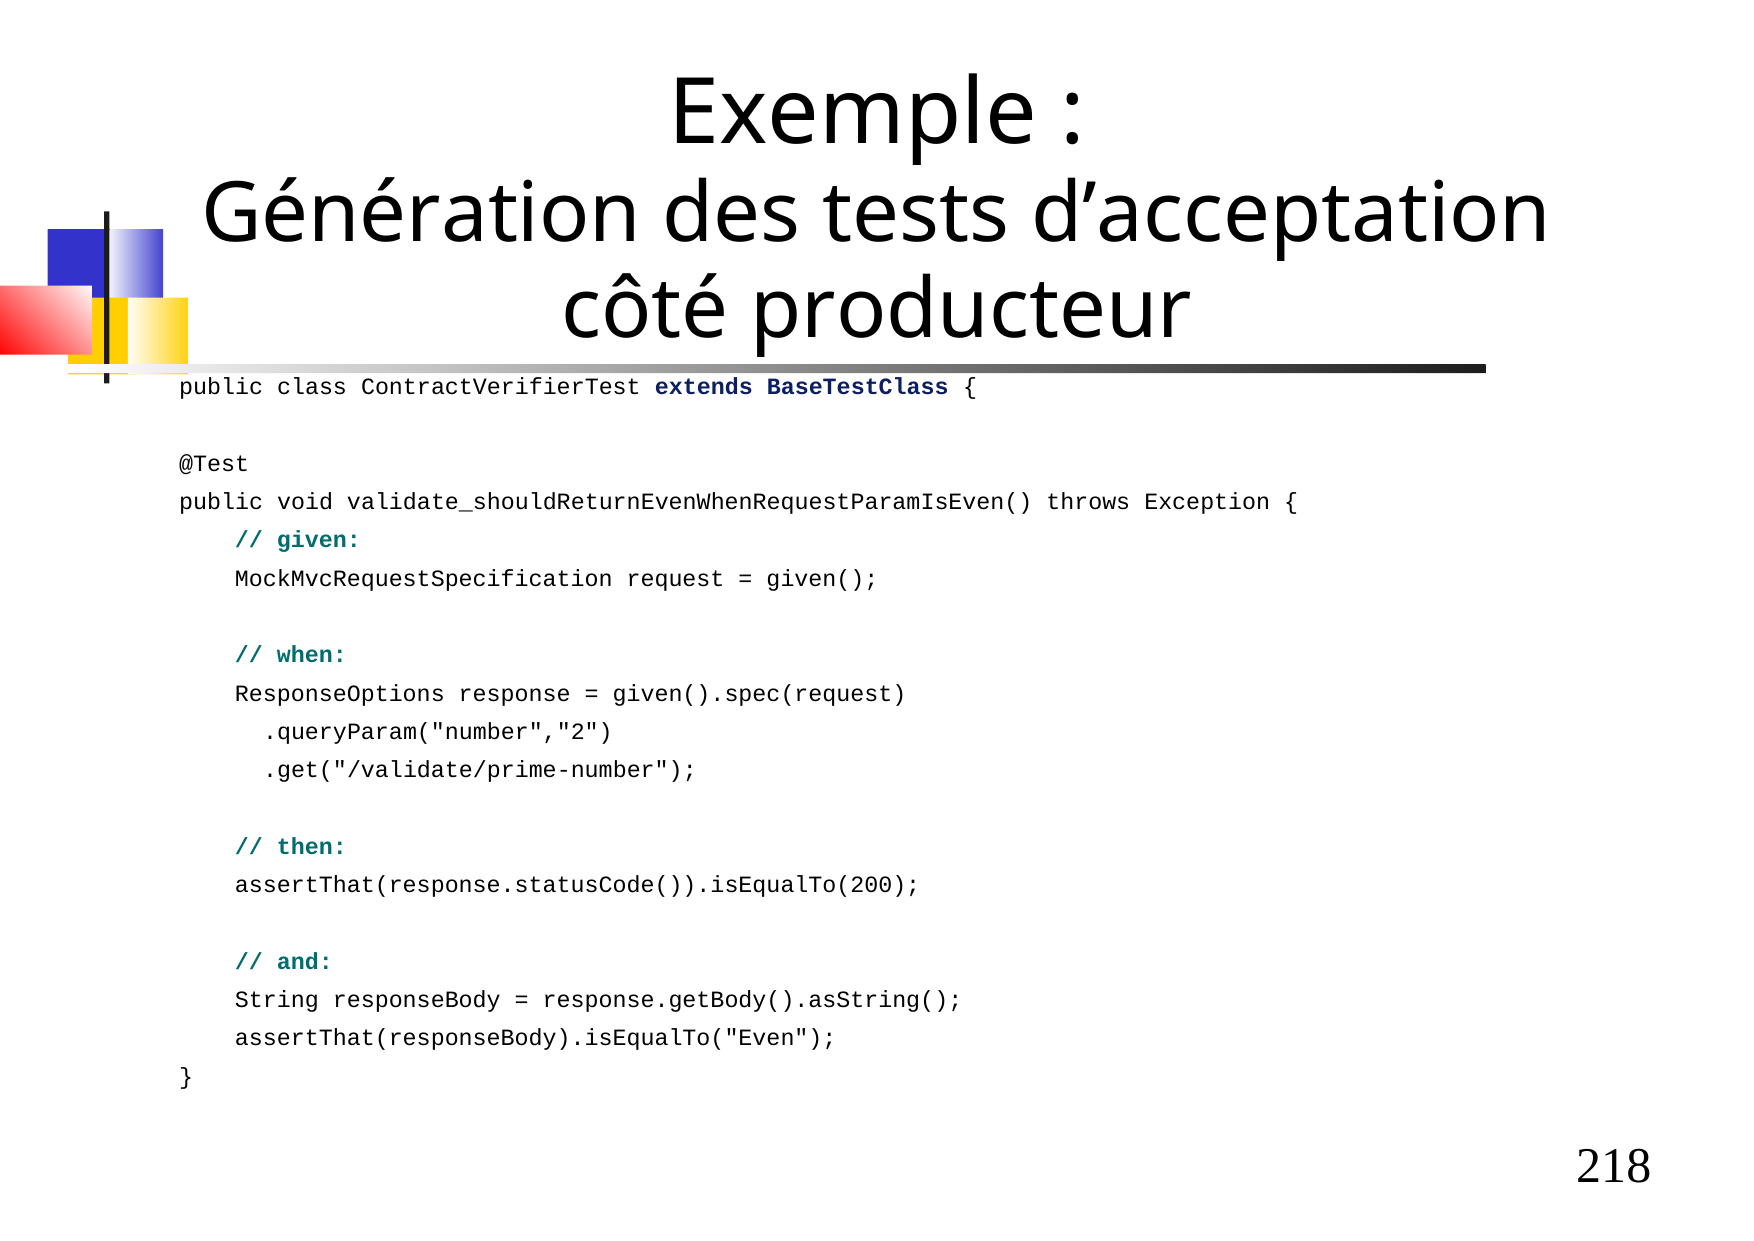

# Exemple : Génération des tests d’acceptation côté producteur
public class ContractVerifierTest extends BaseTestClass {
@Test
public void validate_shouldReturnEvenWhenRequestParamIsEven() throws Exception {
 // given:
 MockMvcRequestSpecification request = given();
 // when:
 ResponseOptions response = given().spec(request)
 .queryParam("number","2")
 .get("/validate/prime-number");
 // then:
 assertThat(response.statusCode()).isEqualTo(200);
 // and:
 String responseBody = response.getBody().asString();
 assertThat(responseBody).isEqualTo("Even");
}